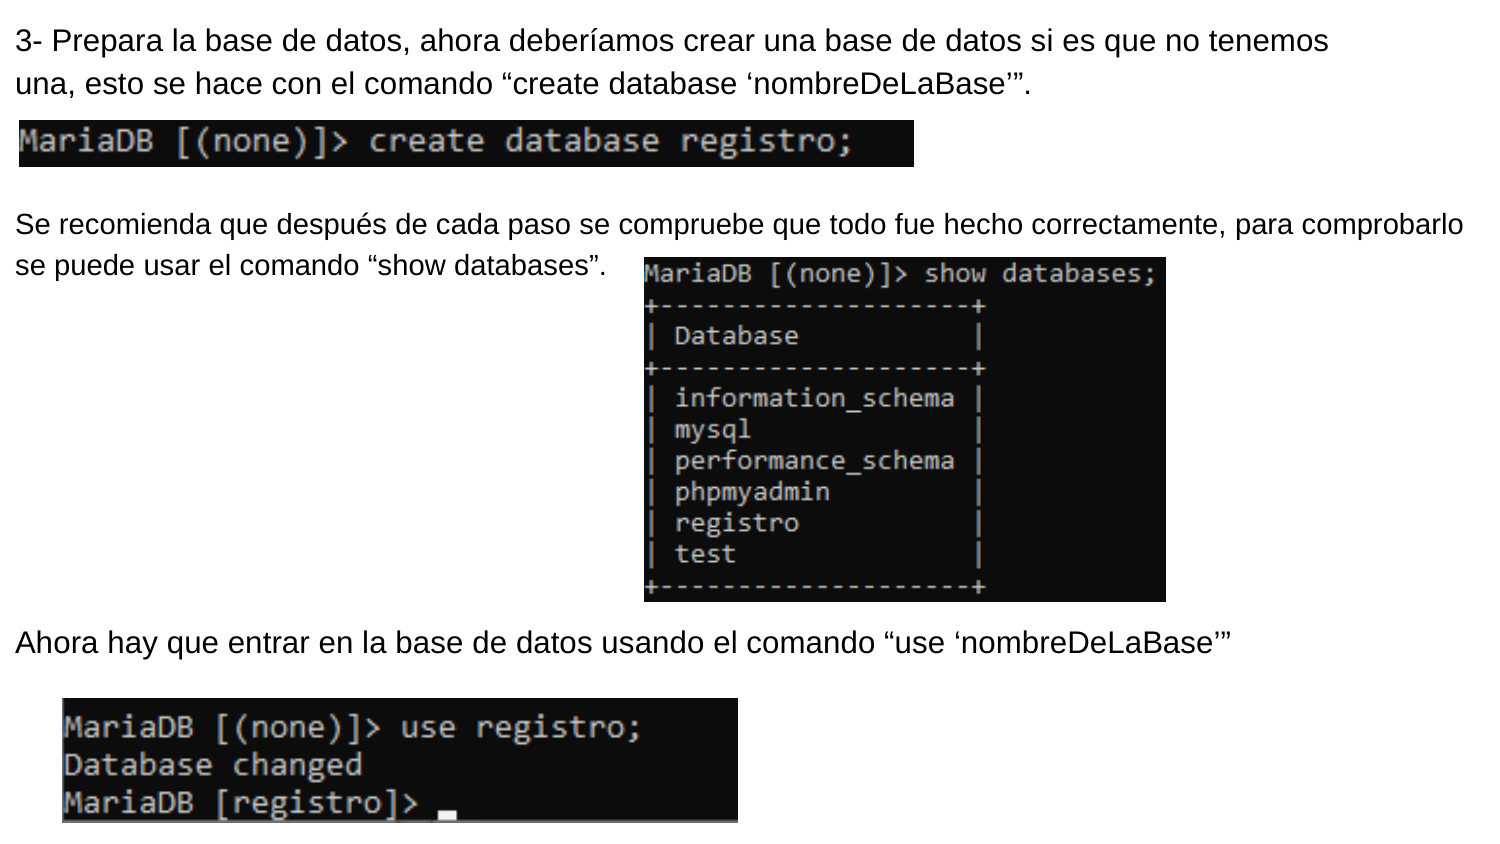

3- Prepara la base de datos, ahora deberíamos crear una base de datos si es que no tenemos una, esto se hace con el comando “create database ‘nombreDeLaBase’”.
Se recomienda que después de cada paso se compruebe que todo fue hecho correctamente, para comprobarlo se puede usar el comando “show databases”.
Ahora hay que entrar en la base de datos usando el comando “use ‘nombreDeLaBase’”